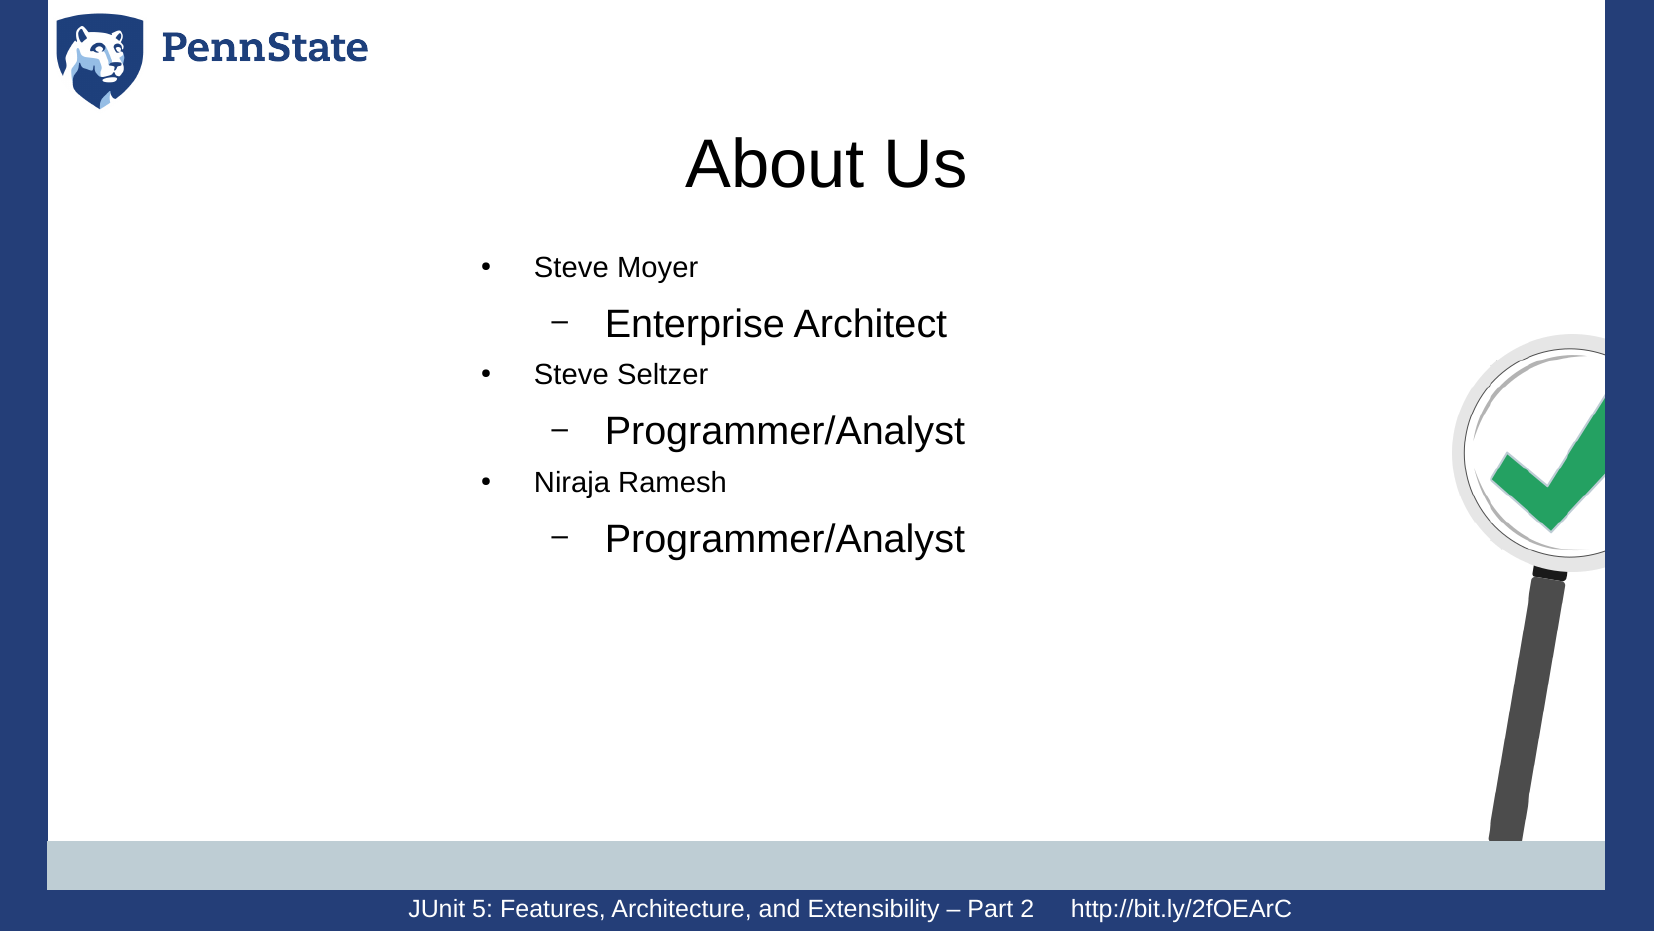

# About Us
Steve Moyer
Enterprise Architect
Steve Seltzer
Programmer/Analyst
Niraja Ramesh
Programmer/Analyst